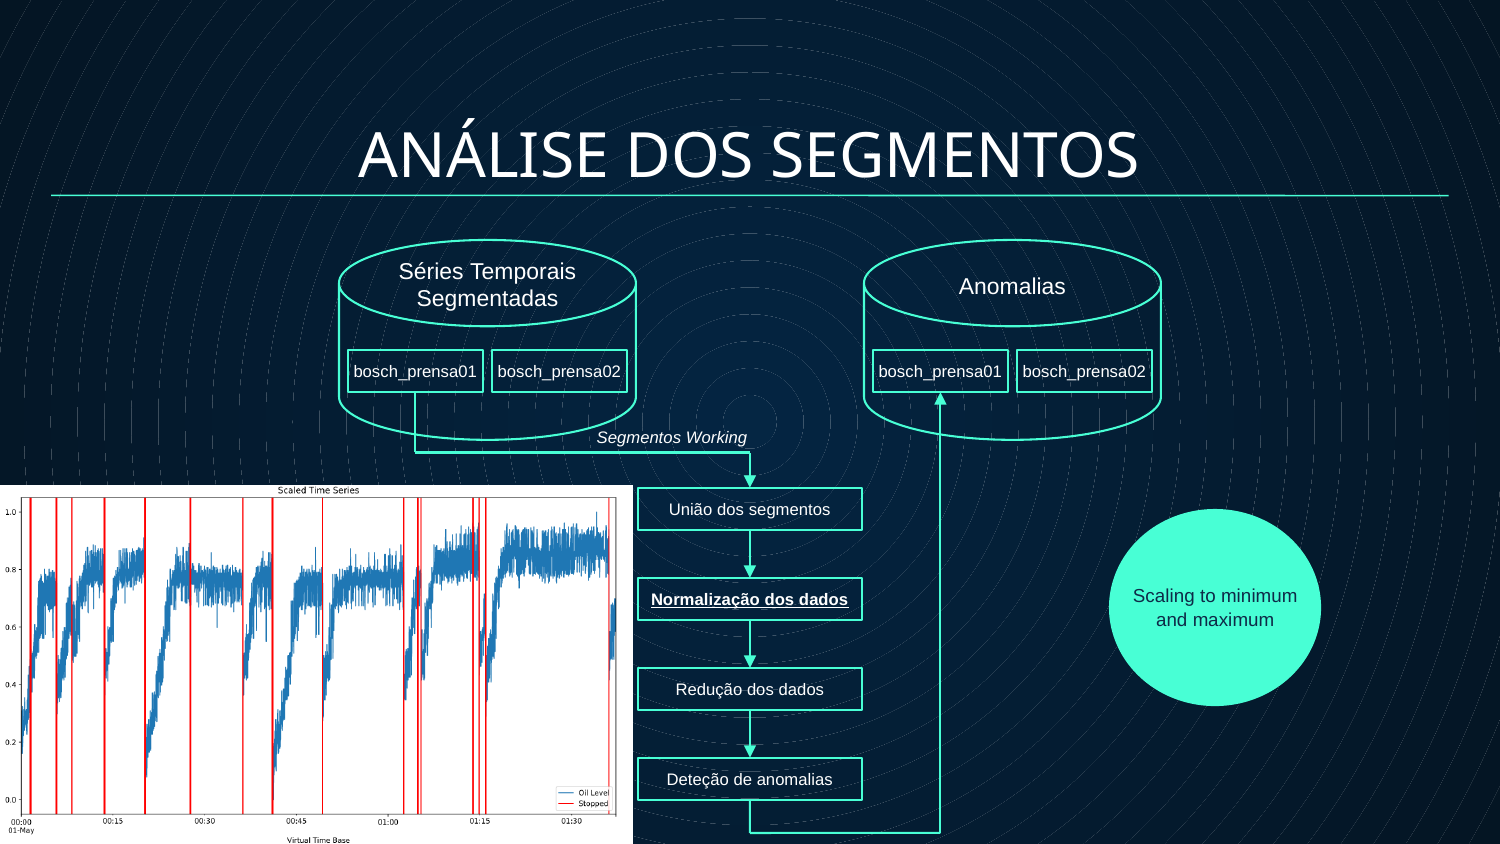

ANÁLISE DOS SEGMENTOS
Séries Temporais Segmentadas
Anomalias
bosch_prensa01
bosch_prensa02
bosch_prensa01
bosch_prensa02
Segmentos Working
União dos segmentos
Scaling to minimum
and maximum
Normalização dos dados
Redução dos dados
Deteção de anomalias